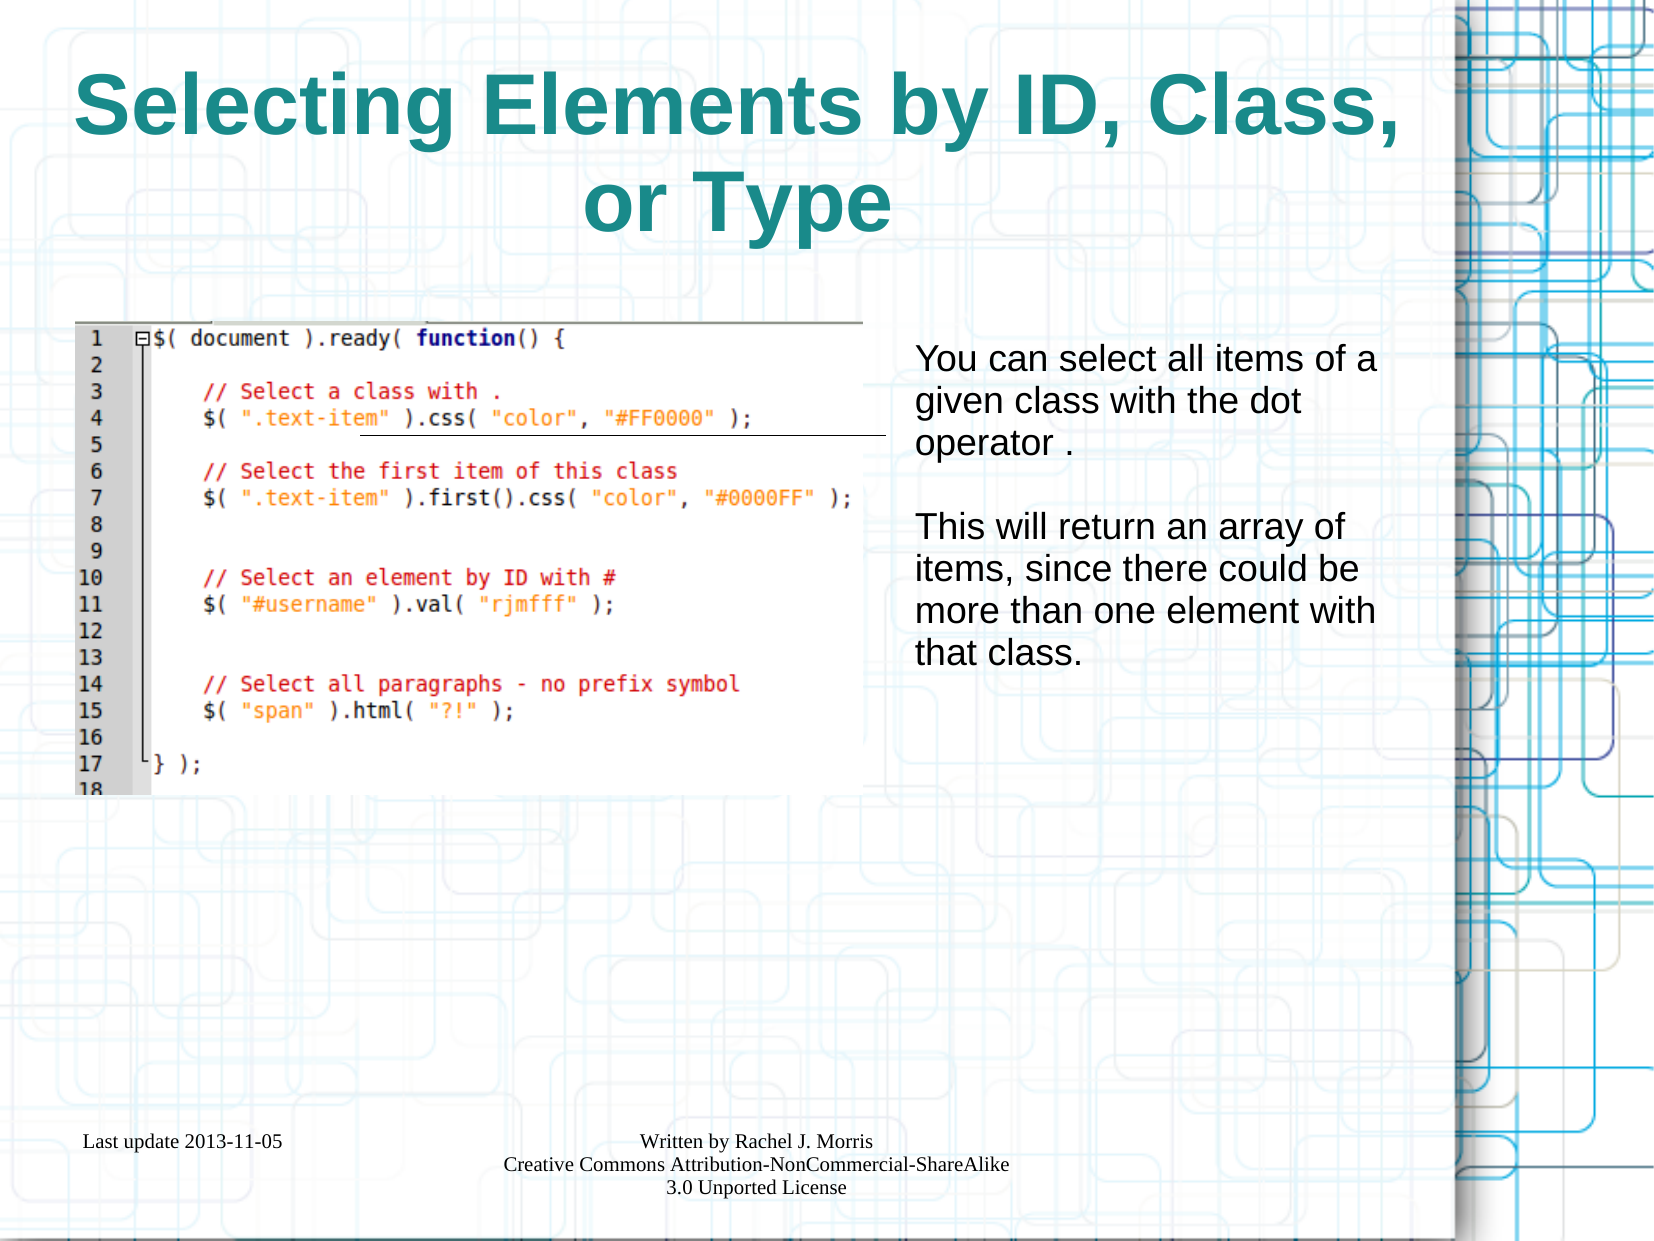

# Selecting Elements by ID, Class, or Type
You can select all items of a given class with the dot operator .
This will return an array of items, since there could be more than one element with that class.